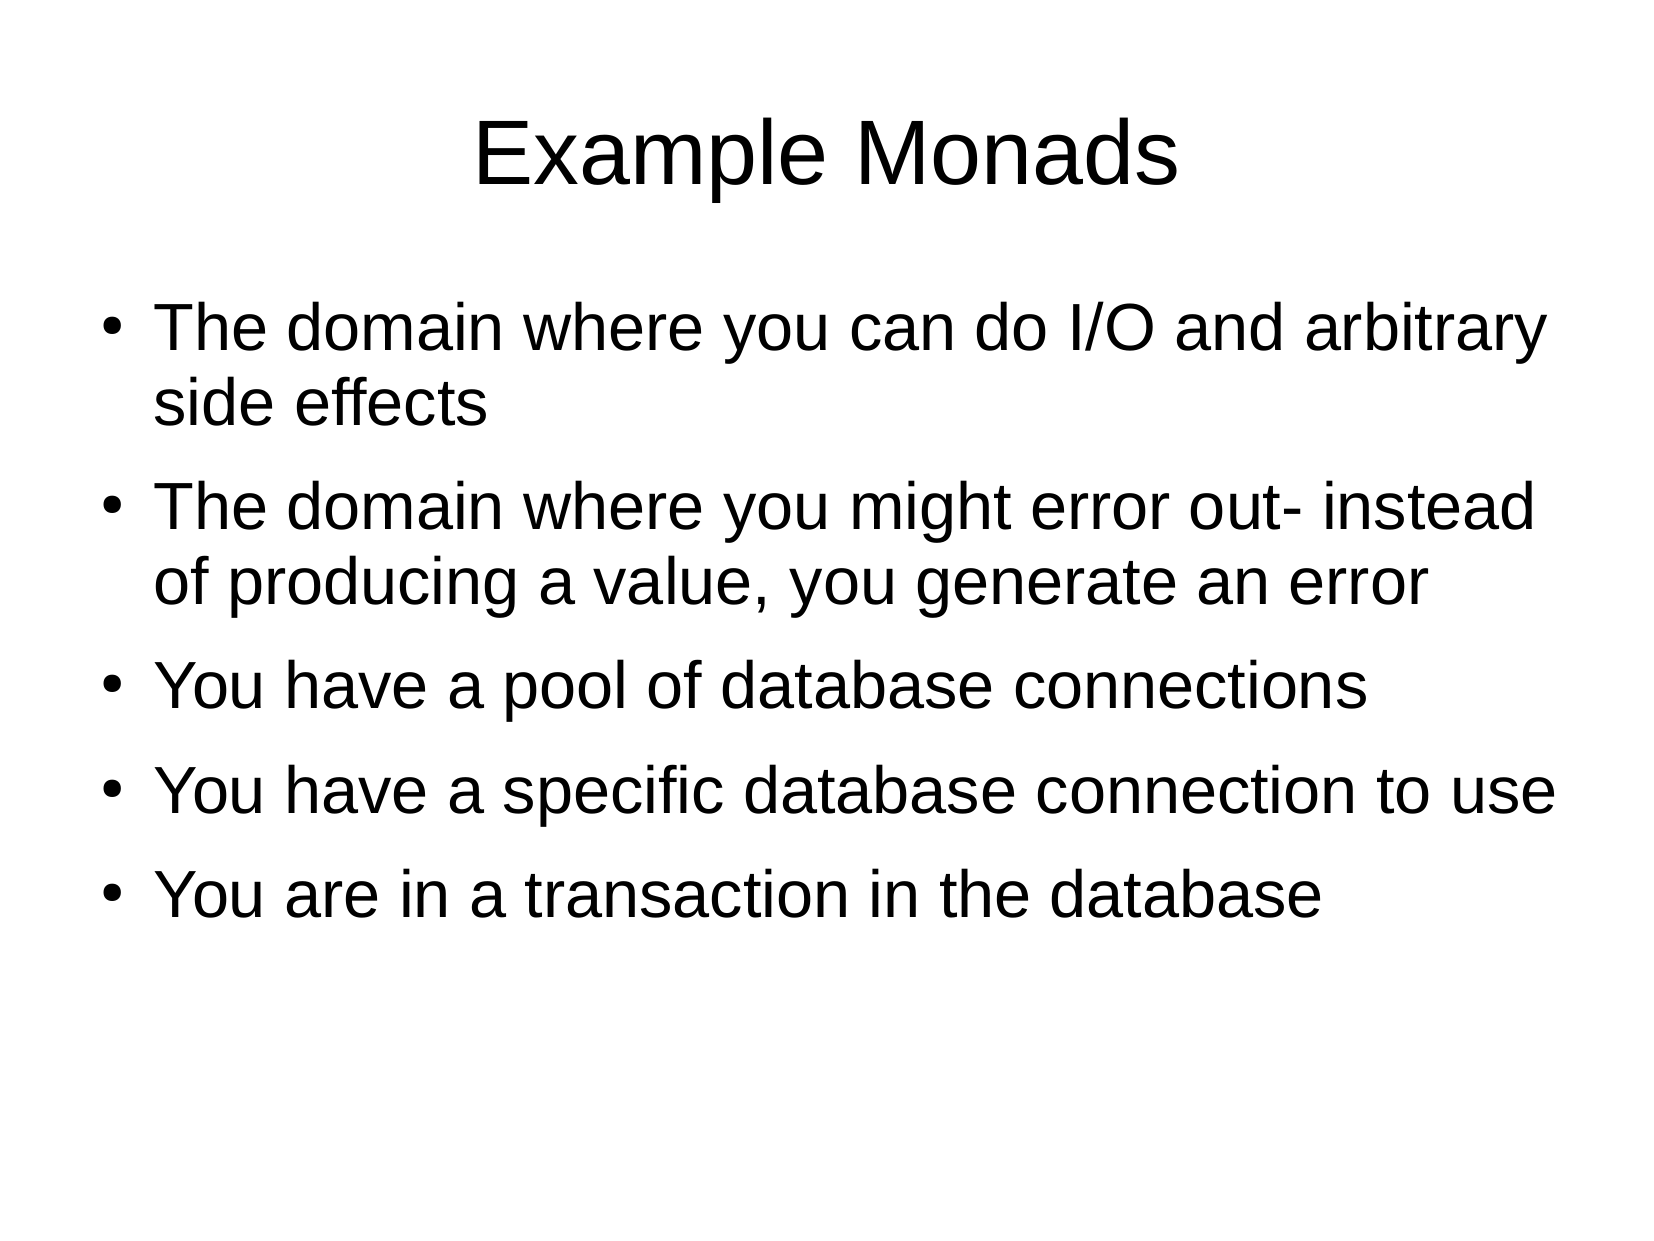

# Example Monads
The domain where you can do I/O and arbitrary side effects
The domain where you might error out- instead of producing a value, you generate an error
You have a pool of database connections
You have a specific database connection to use
You are in a transaction in the database